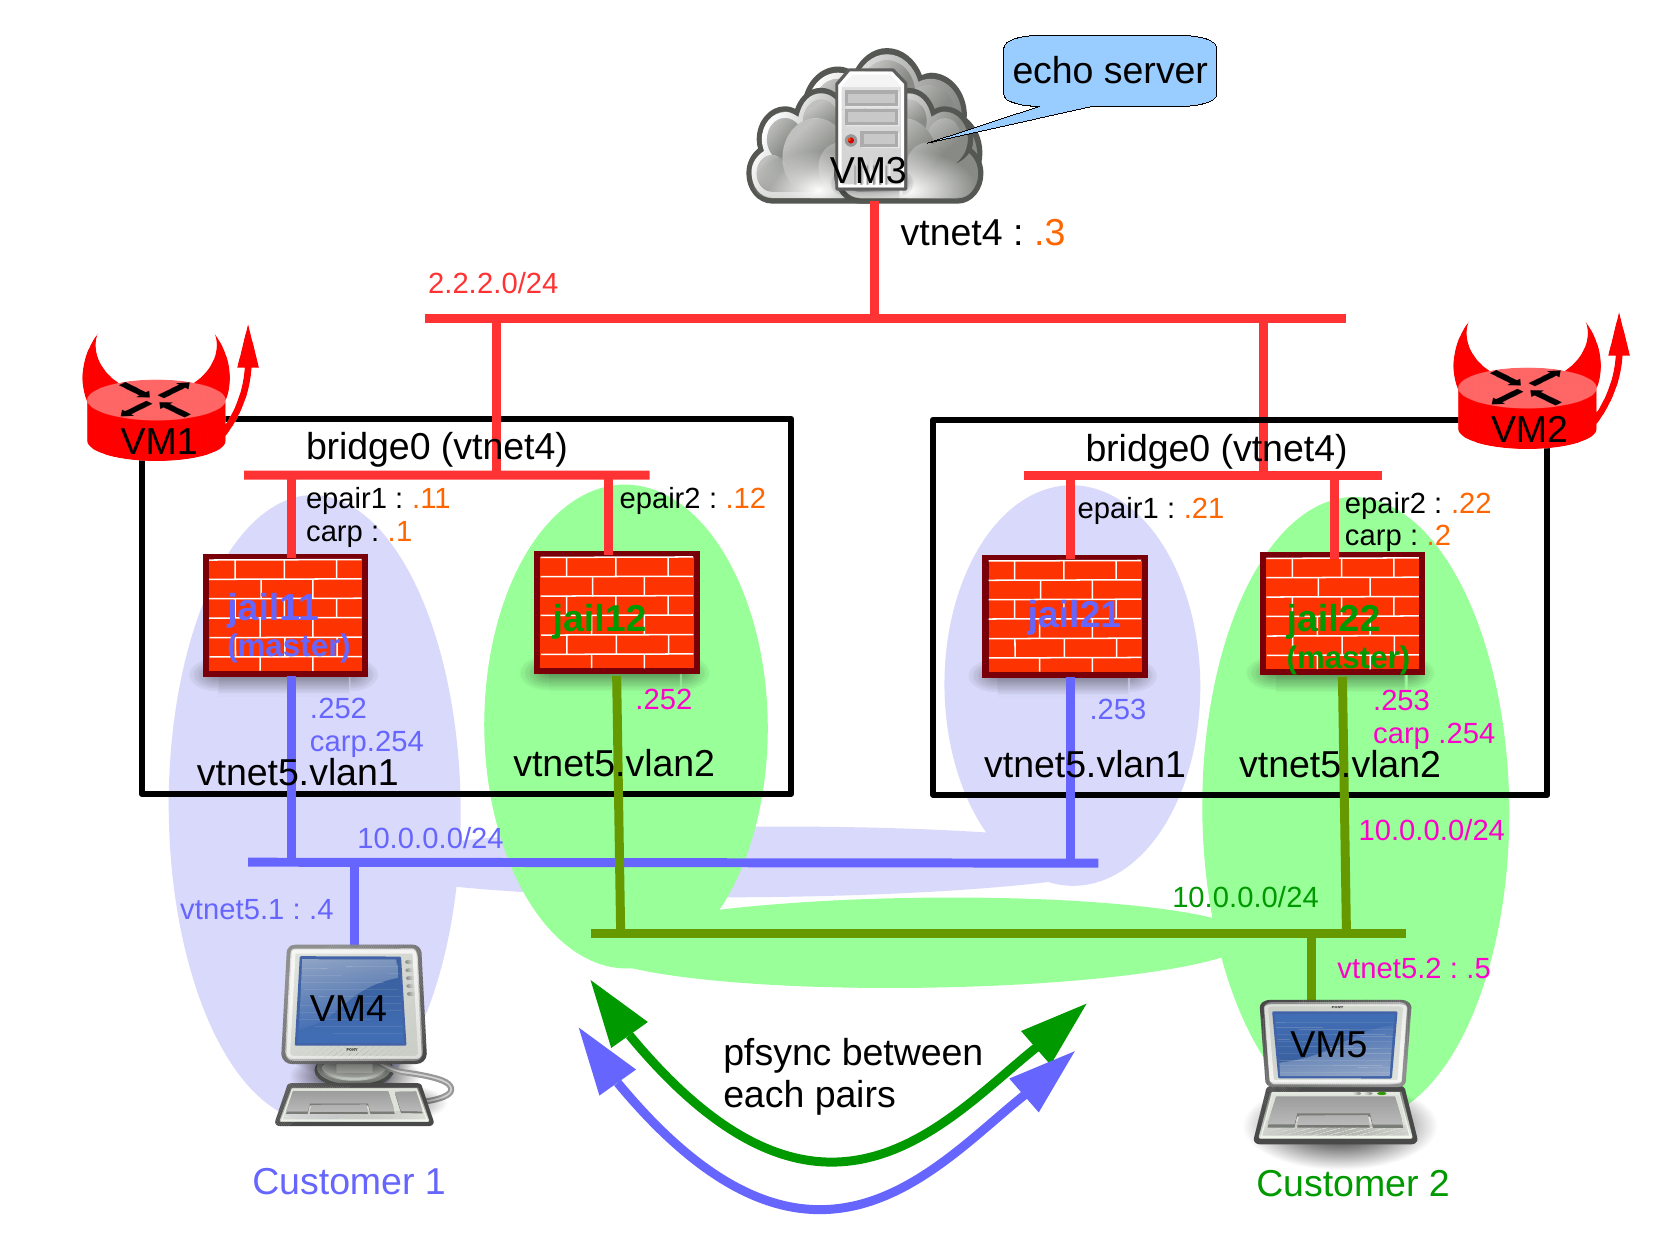

echo server
VM3
vtnet4 : .3
2.2.2.0/24
VM2
VM1
bridge0 (vtnet4)
bridge0 (vtnet4)
epair1 : .11
carp : .1
epair2 : .12
epair2 : .22
carp : .2
epair1 : .21
jail11
(master)
jail21
jail12
jail22
(master)
.252
.253
carp .254
.252
carp.254
.253
vtnet5.vlan2
vtnet5.vlan1
vtnet5.vlan2
vtnet5.vlan1
10.0.0.0/24
10.0.0.0/24
10.0.0.0/24
vtnet5.1 : .4
vtnet5.2 : .5
VM4
VM5
pfsync between
each pairs
Customer 1
Customer 2